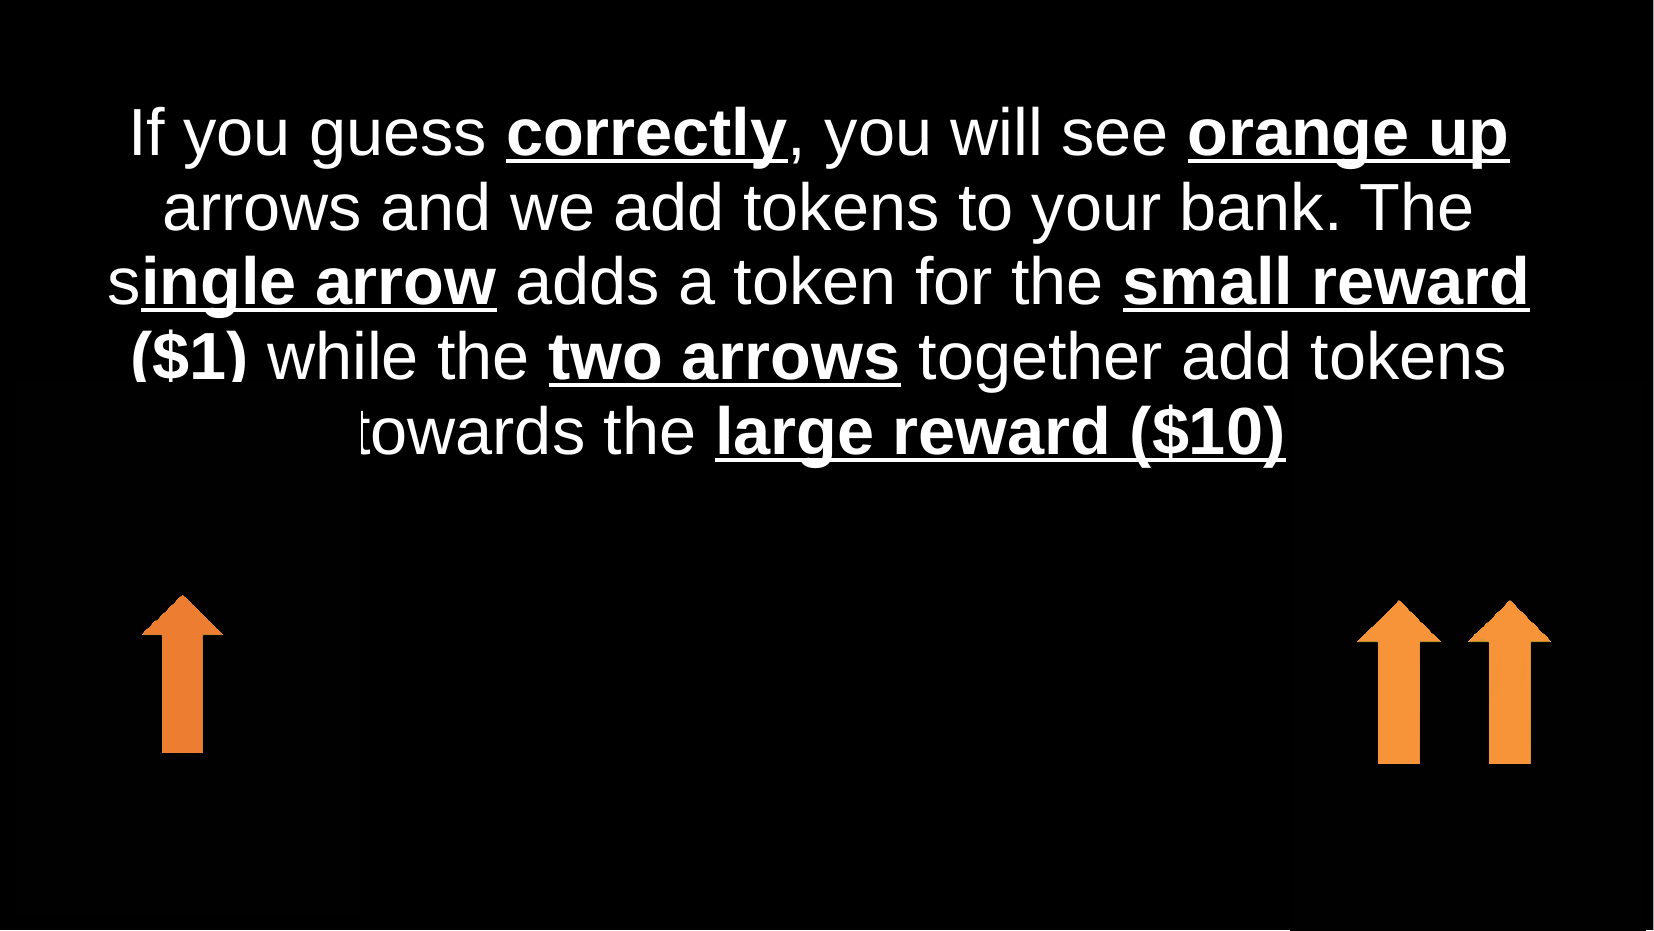

# If you guess correctly, you will see orange up arrows and we add tokens to your bank. The single arrow adds a token for the small reward ($1) while the two arrows together add tokens towards the large reward ($10)